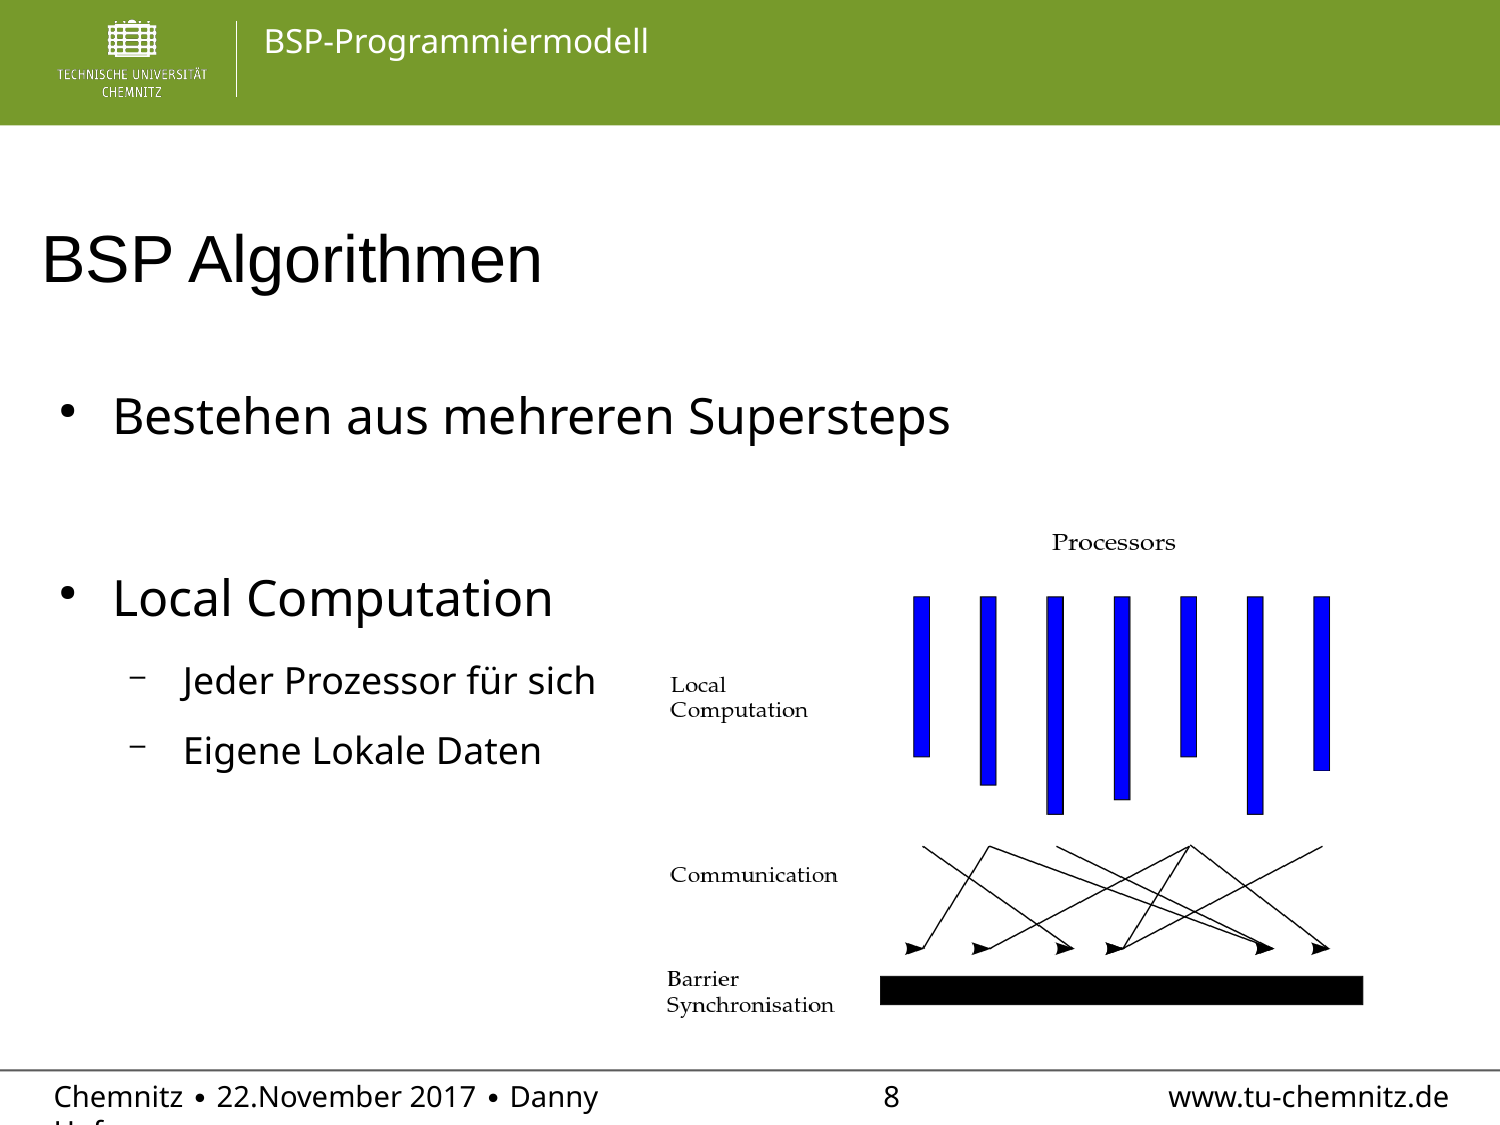

# BSP Algorithmen
Bestehen aus mehreren Supersteps
Local Computation
Jeder Prozessor für sich
Eigene Lokale Daten